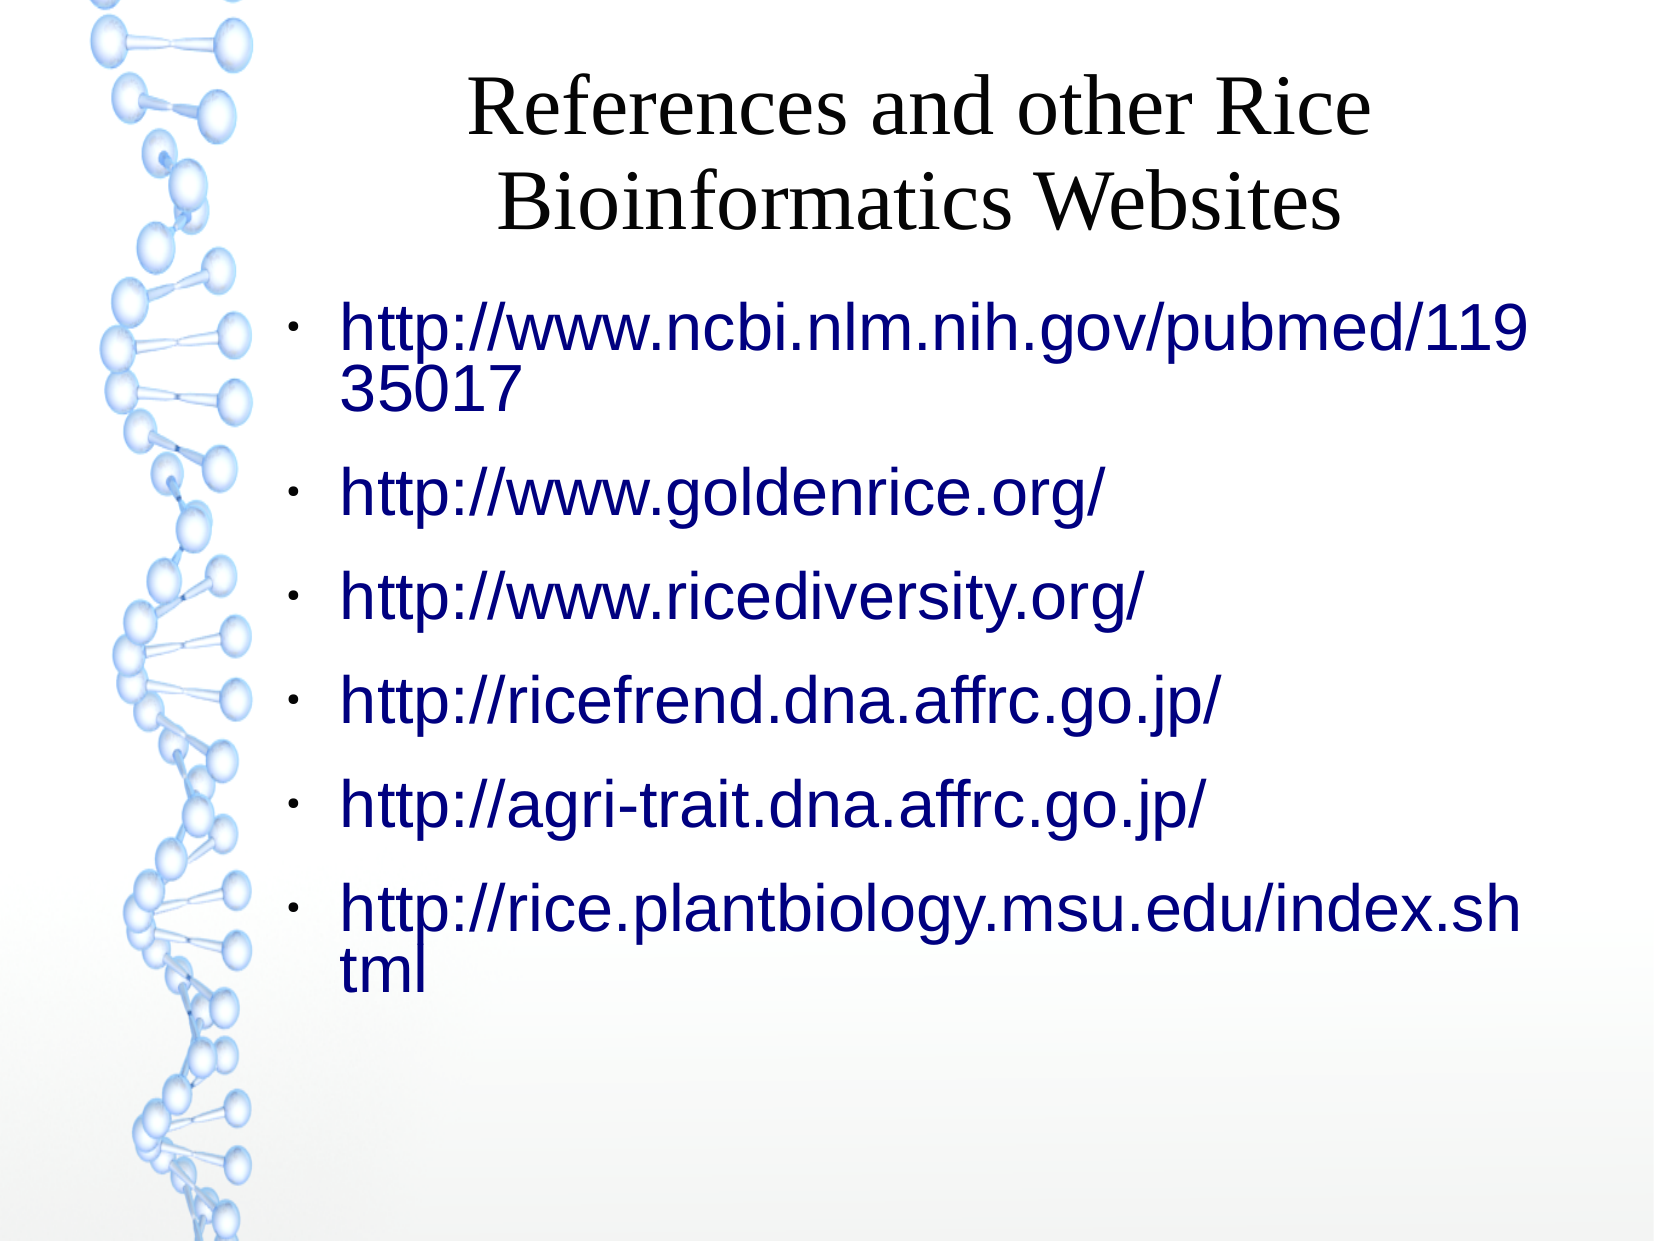

# References and other Rice Bioinformatics Websites
http://www.ncbi.nlm.nih.gov/pubmed/11935017
http://www.goldenrice.org/
http://www.ricediversity.org/
http://ricefrend.dna.affrc.go.jp/
http://agri-trait.dna.affrc.go.jp/
http://rice.plantbiology.msu.edu/index.shtml